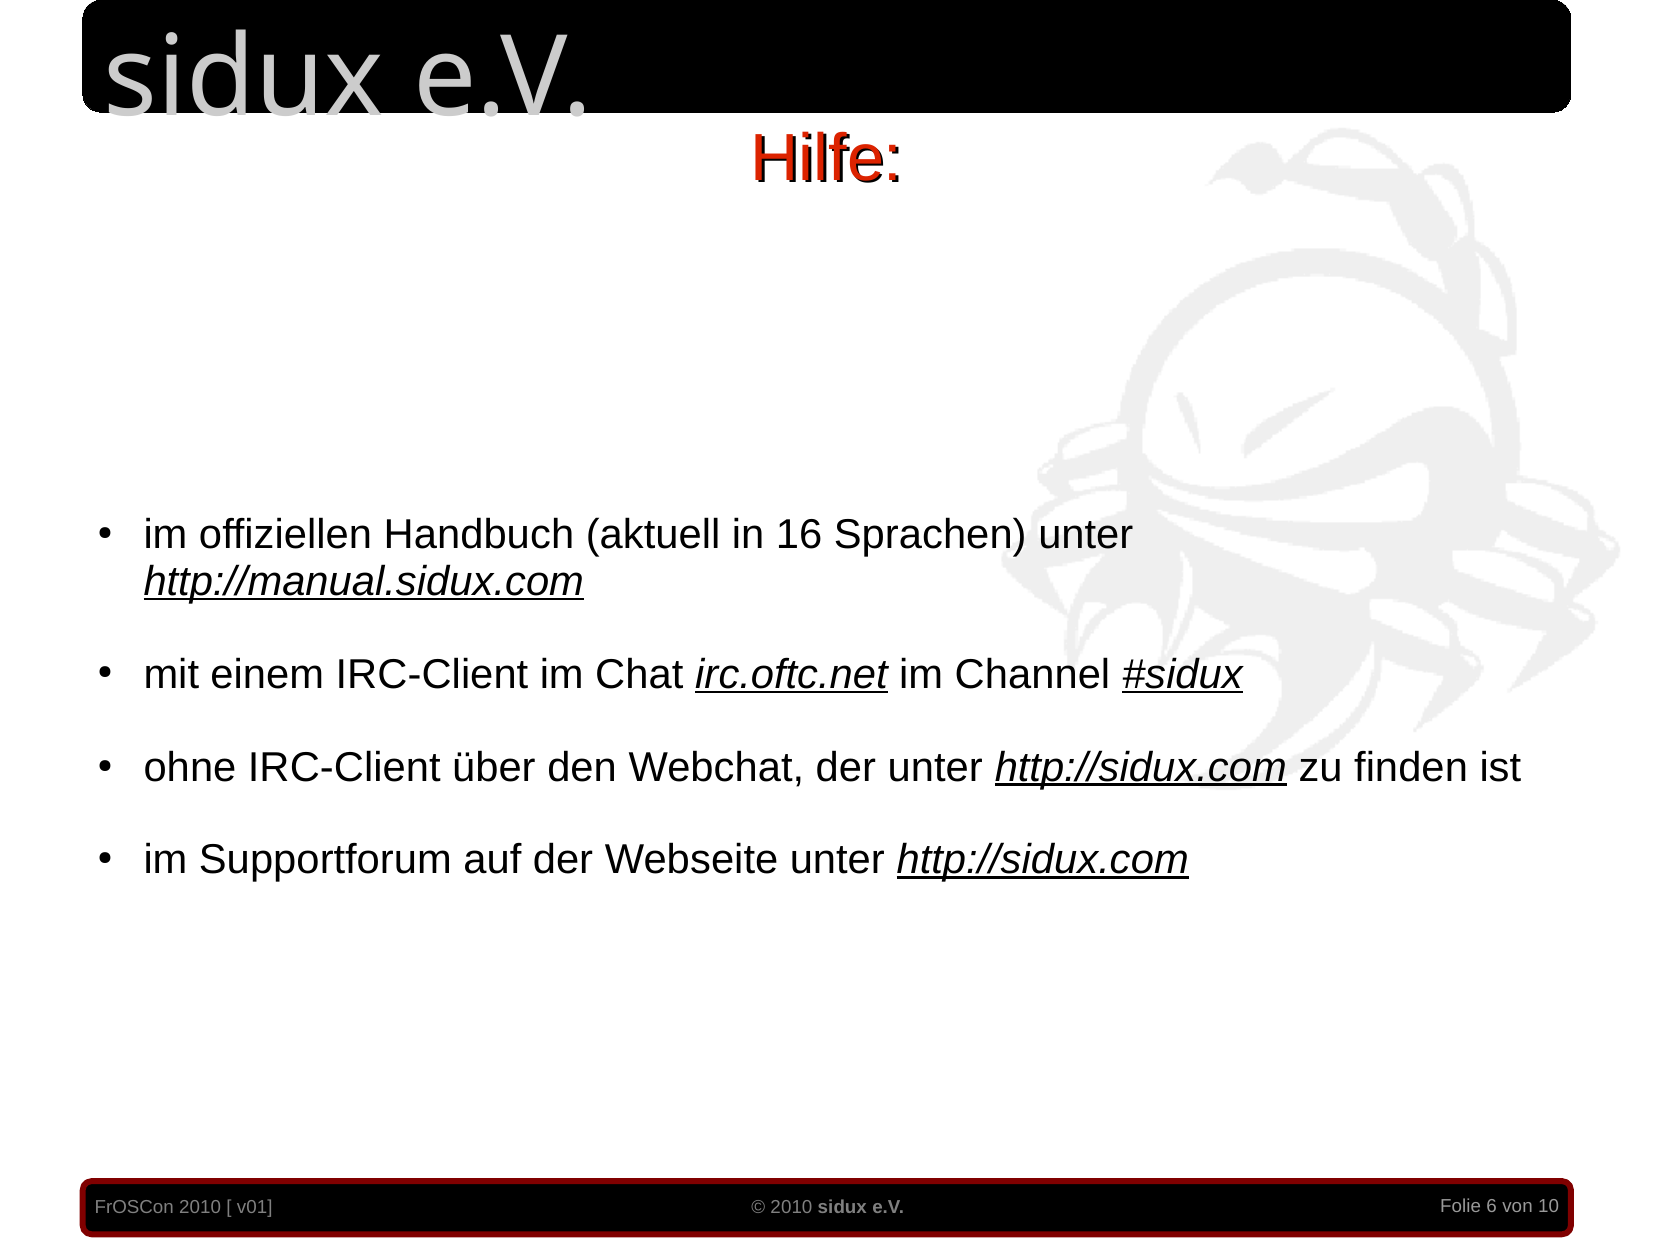

Hilfe:
 	im offiziellen Handbuch (aktuell in 16 Sprachen) unter
	http://manual.sidux.com
 	mit einem IRC-Client im Chat irc.oftc.net im Channel #sidux
 	ohne IRC-Client über den Webchat, der unter http://sidux.com zu finden ist
 	im Supportforum auf der Webseite unter http://sidux.com